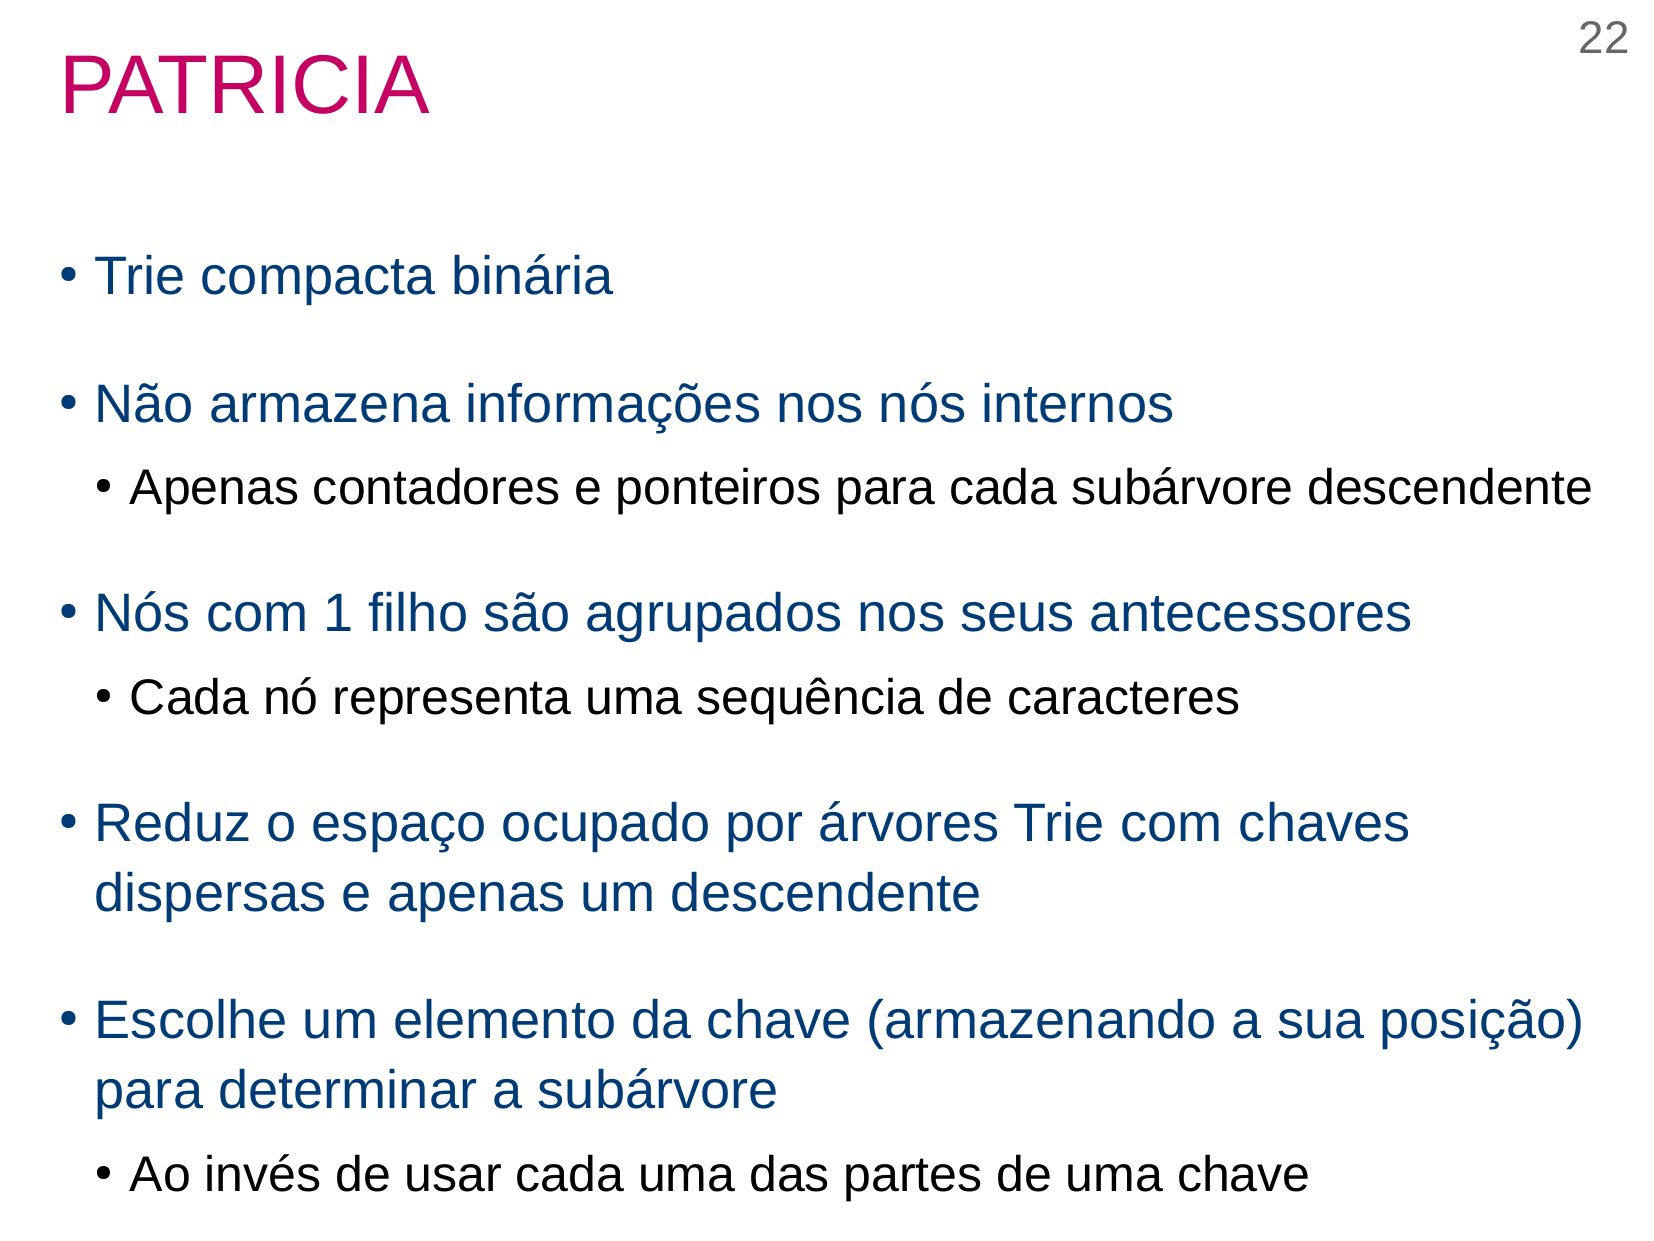

22
# PATRICIA
Trie compacta binária
Não armazena informações nos nós internos
Apenas contadores e ponteiros para cada subárvore descendente
Nós com 1 filho são agrupados nos seus antecessores
Cada nó representa uma sequência de caracteres
Reduz o espaço ocupado por árvores Trie com chaves dispersas e apenas um descendente
Escolhe um elemento da chave (armazenando a sua posição) para determinar a subárvore
Ao invés de usar cada uma das partes de uma chave